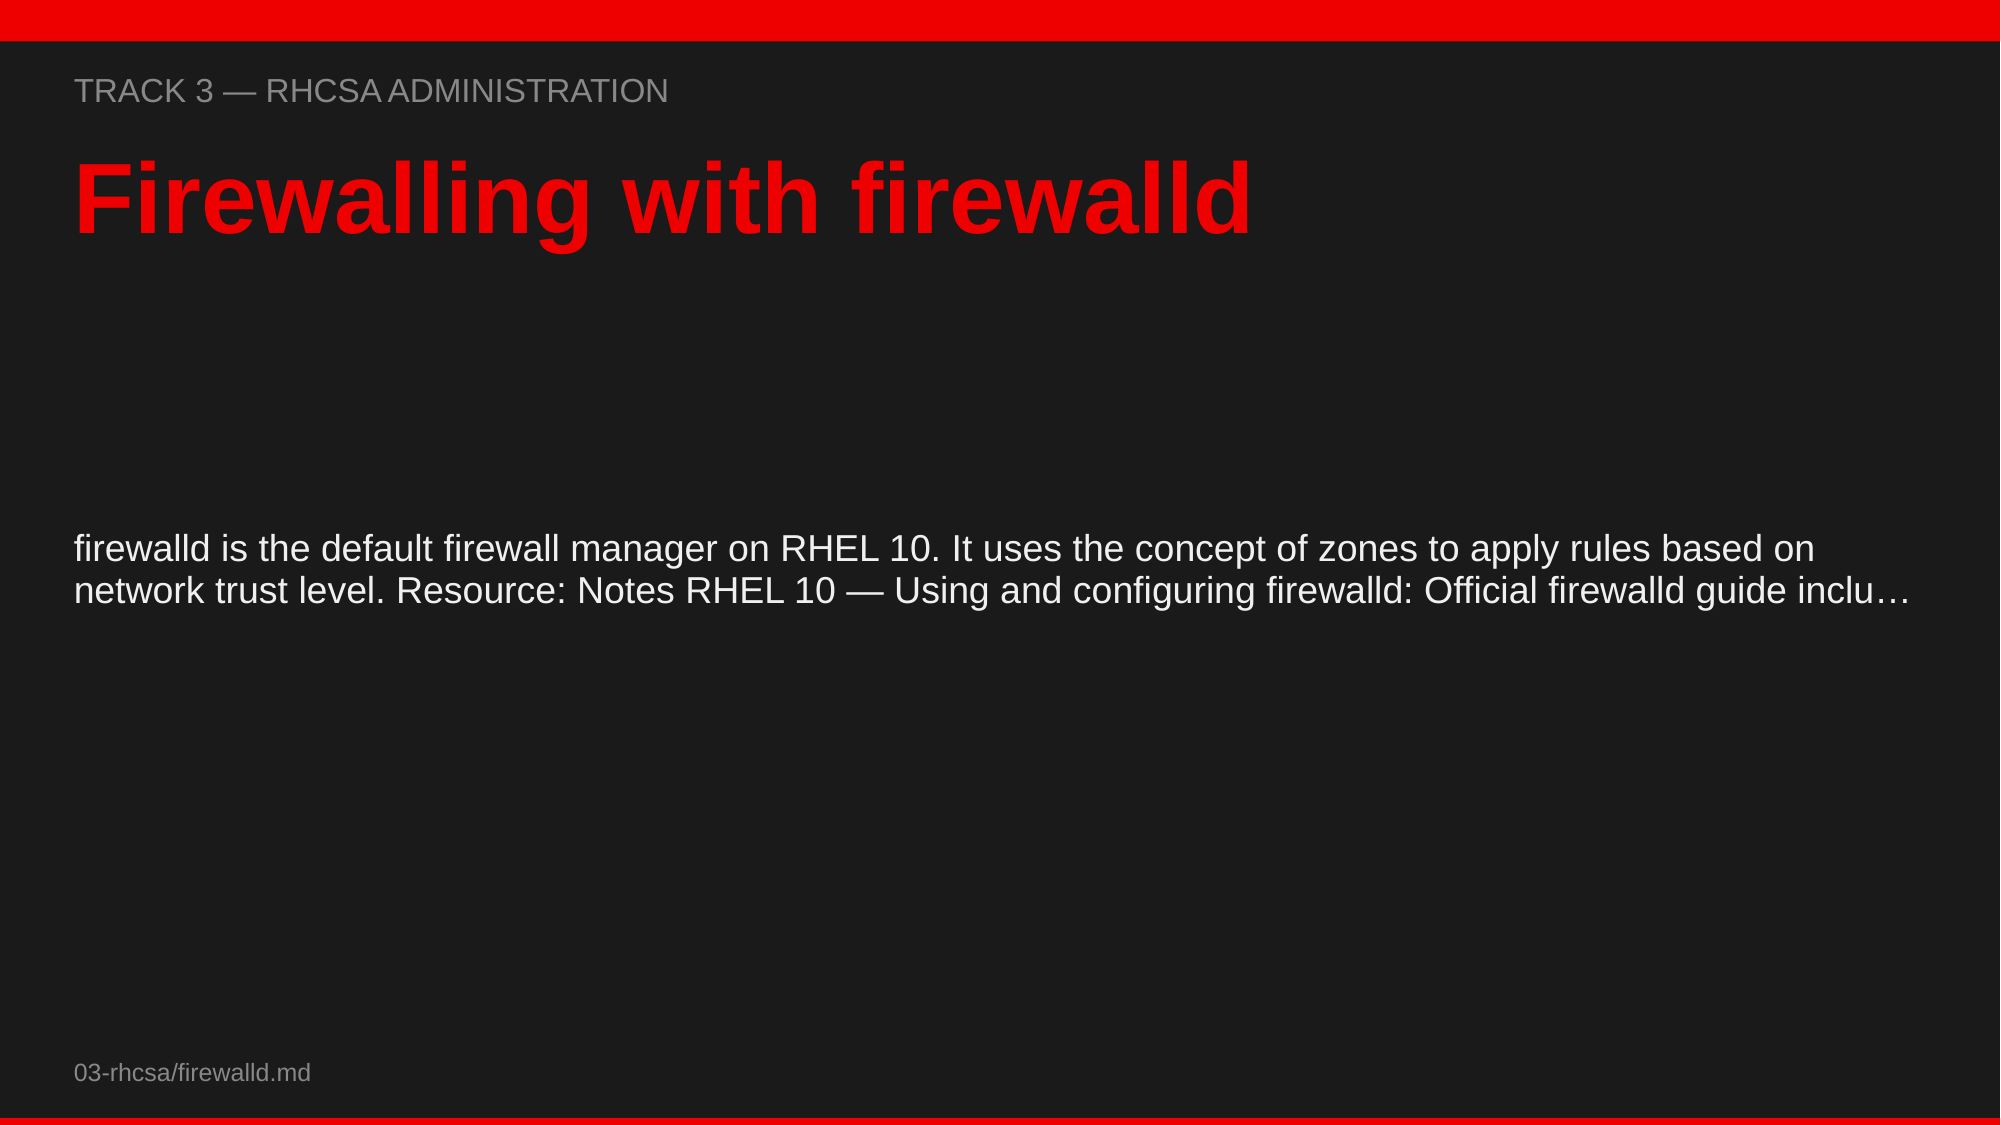

TRACK 3 — RHCSA ADMINISTRATION
Firewalling with firewalld
firewalld is the default firewall manager on RHEL 10. It uses the concept of zones to apply rules based on network trust level. Resource: Notes RHEL 10 — Using and configuring firewalld: Official firewalld guide inclu…
03-rhcsa/firewalld.md